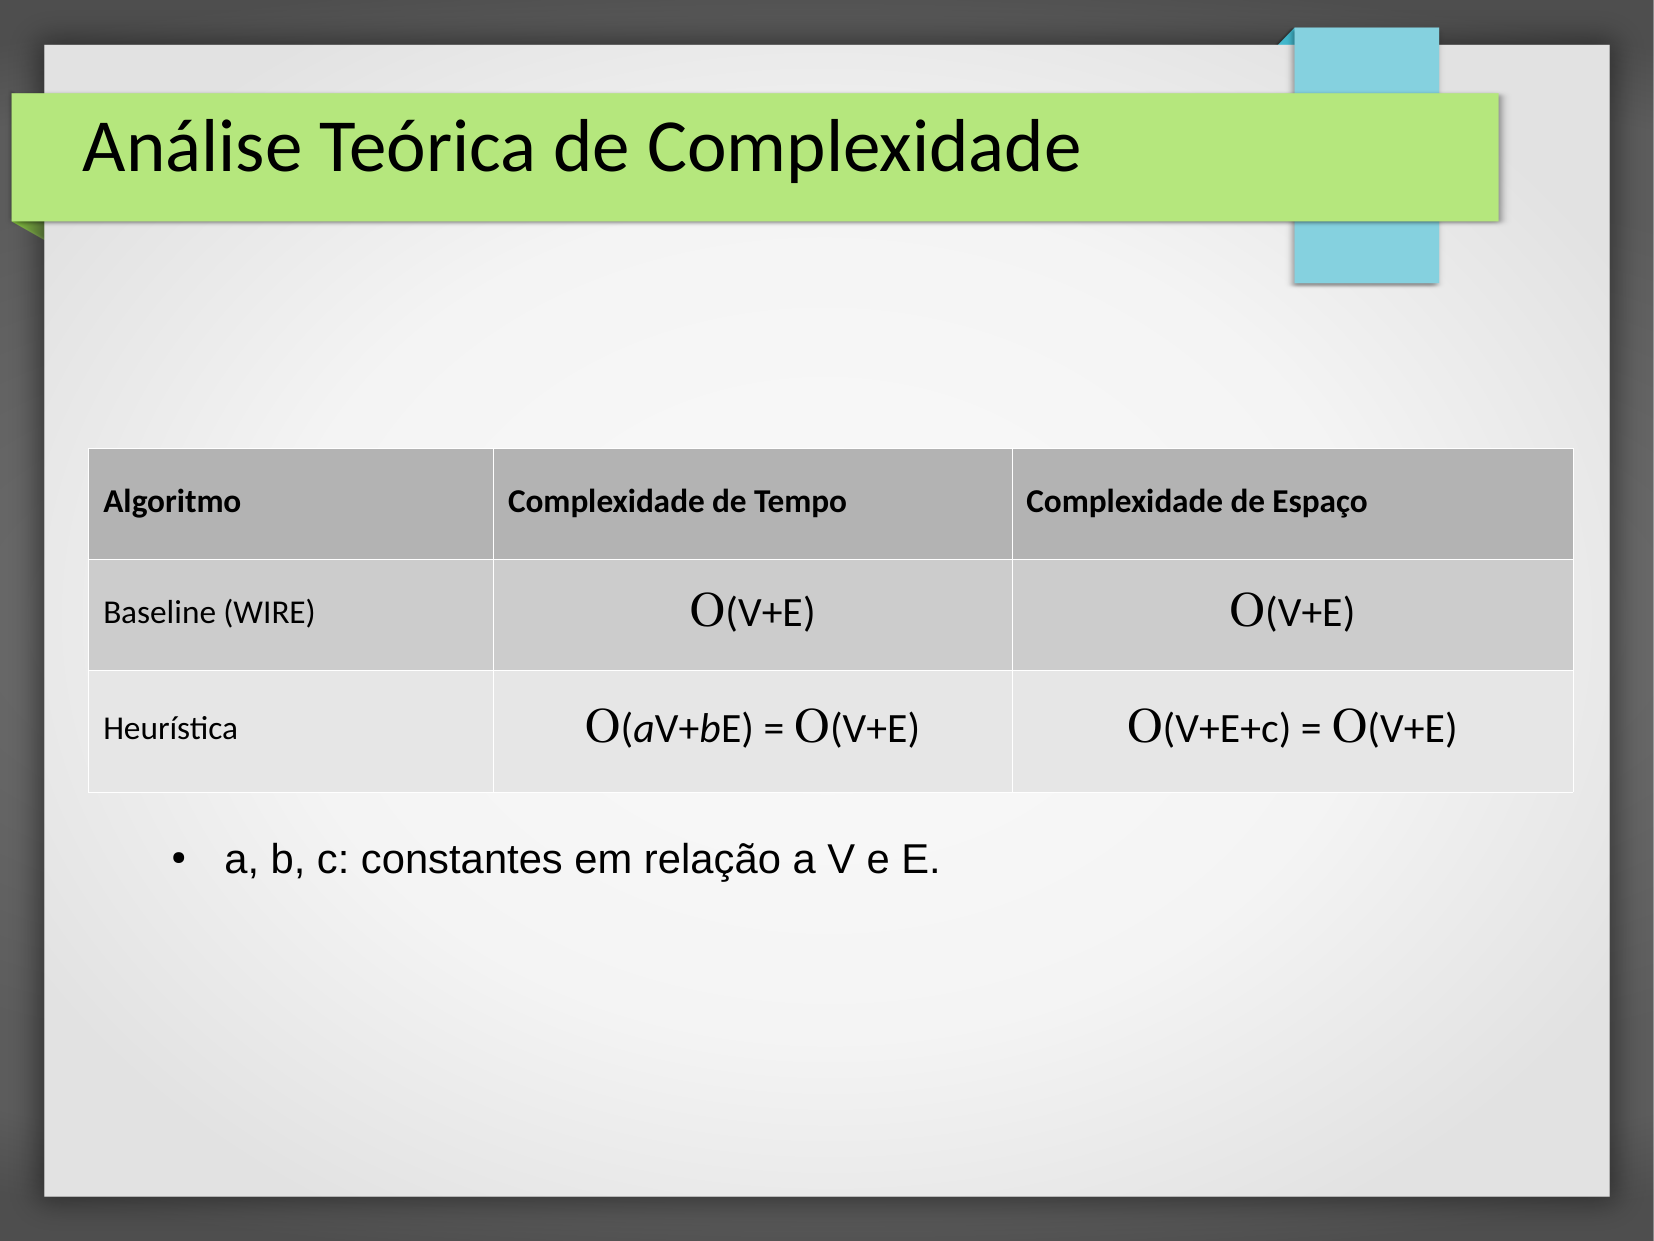

# Análise Teórica de Complexidade
| Algoritmo | Complexidade de Tempo | Complexidade de Espaço |
| --- | --- | --- |
| Baseline (WIRE) | Ο(V+E) | Ο(V+E) |
| Heurística | Ο(aV+bE) = Ο(V+E) | Ο(V+E+c) = Ο(V+E) |
a, b, c: constantes em relação a V e E.